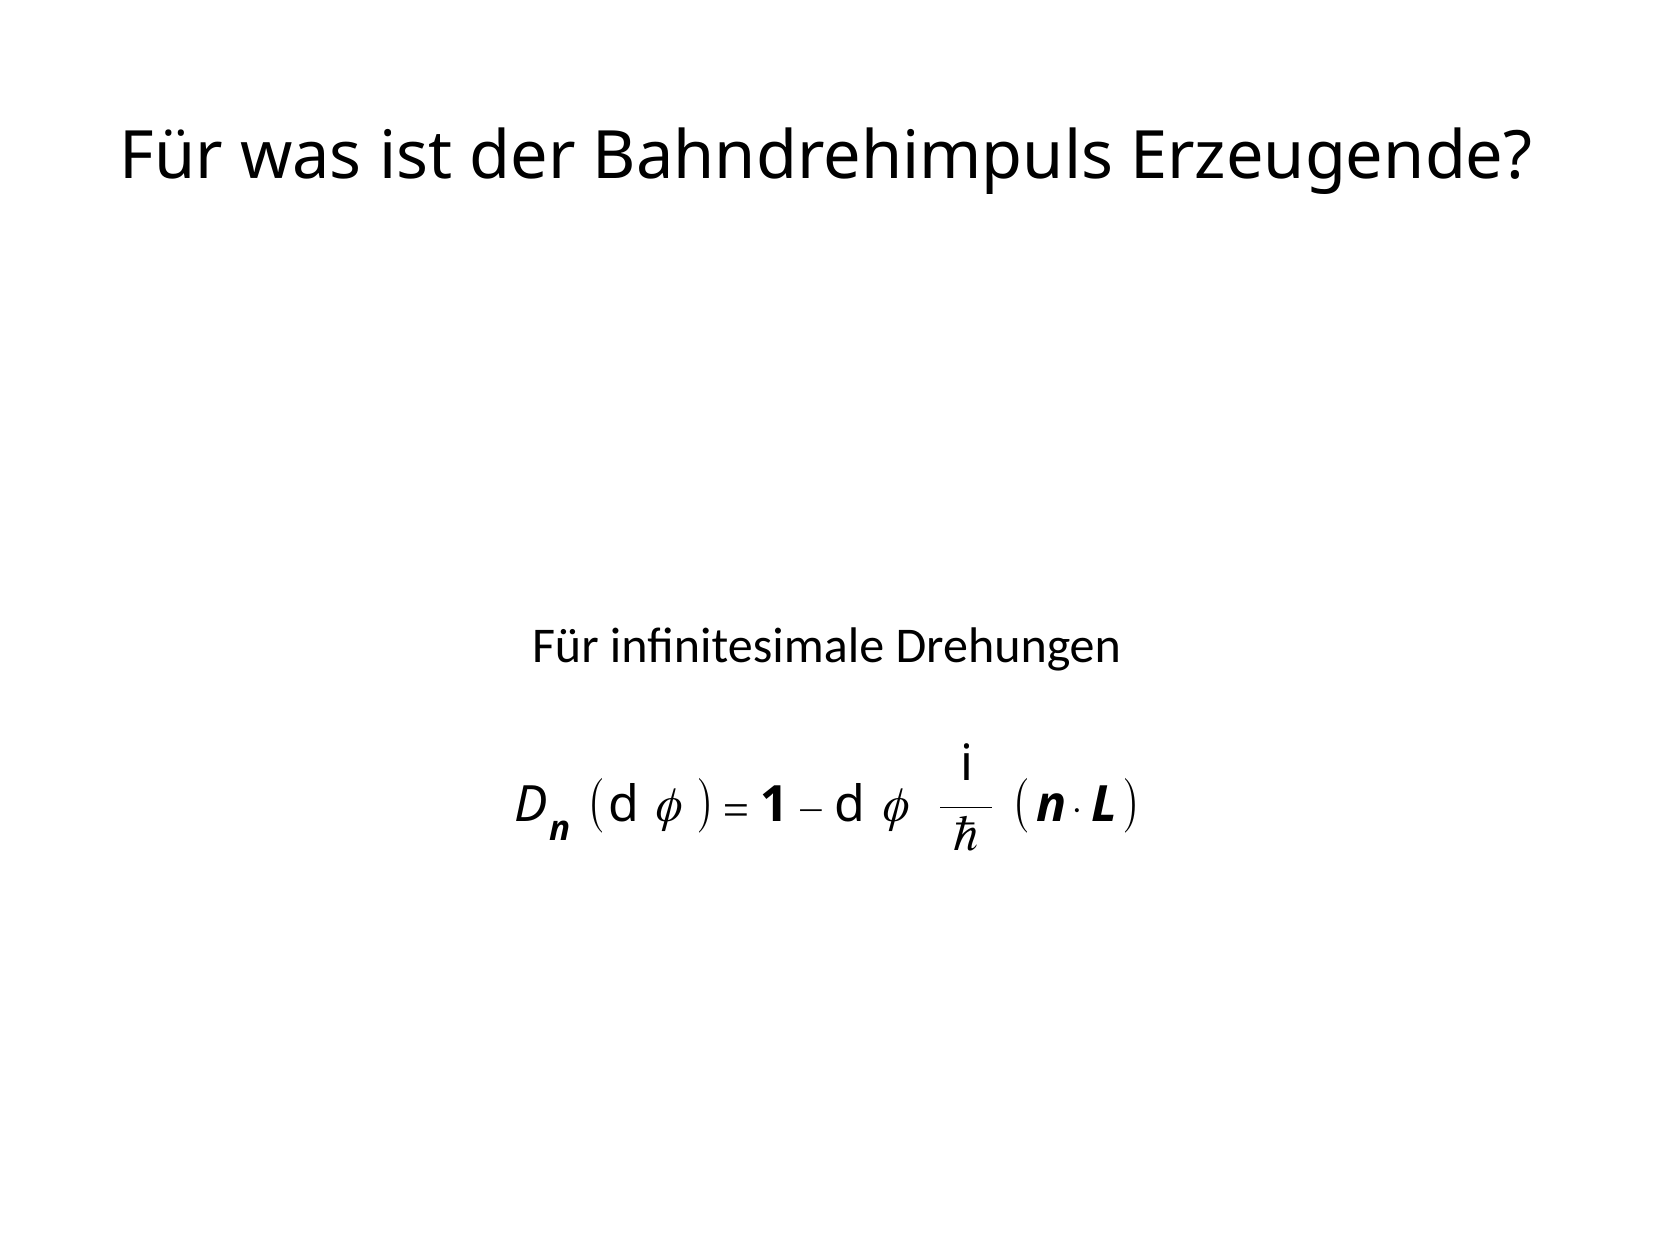

# Für was ist der Bahndrehimpuls Erzeugende?
Für infinitesimale Drehungen